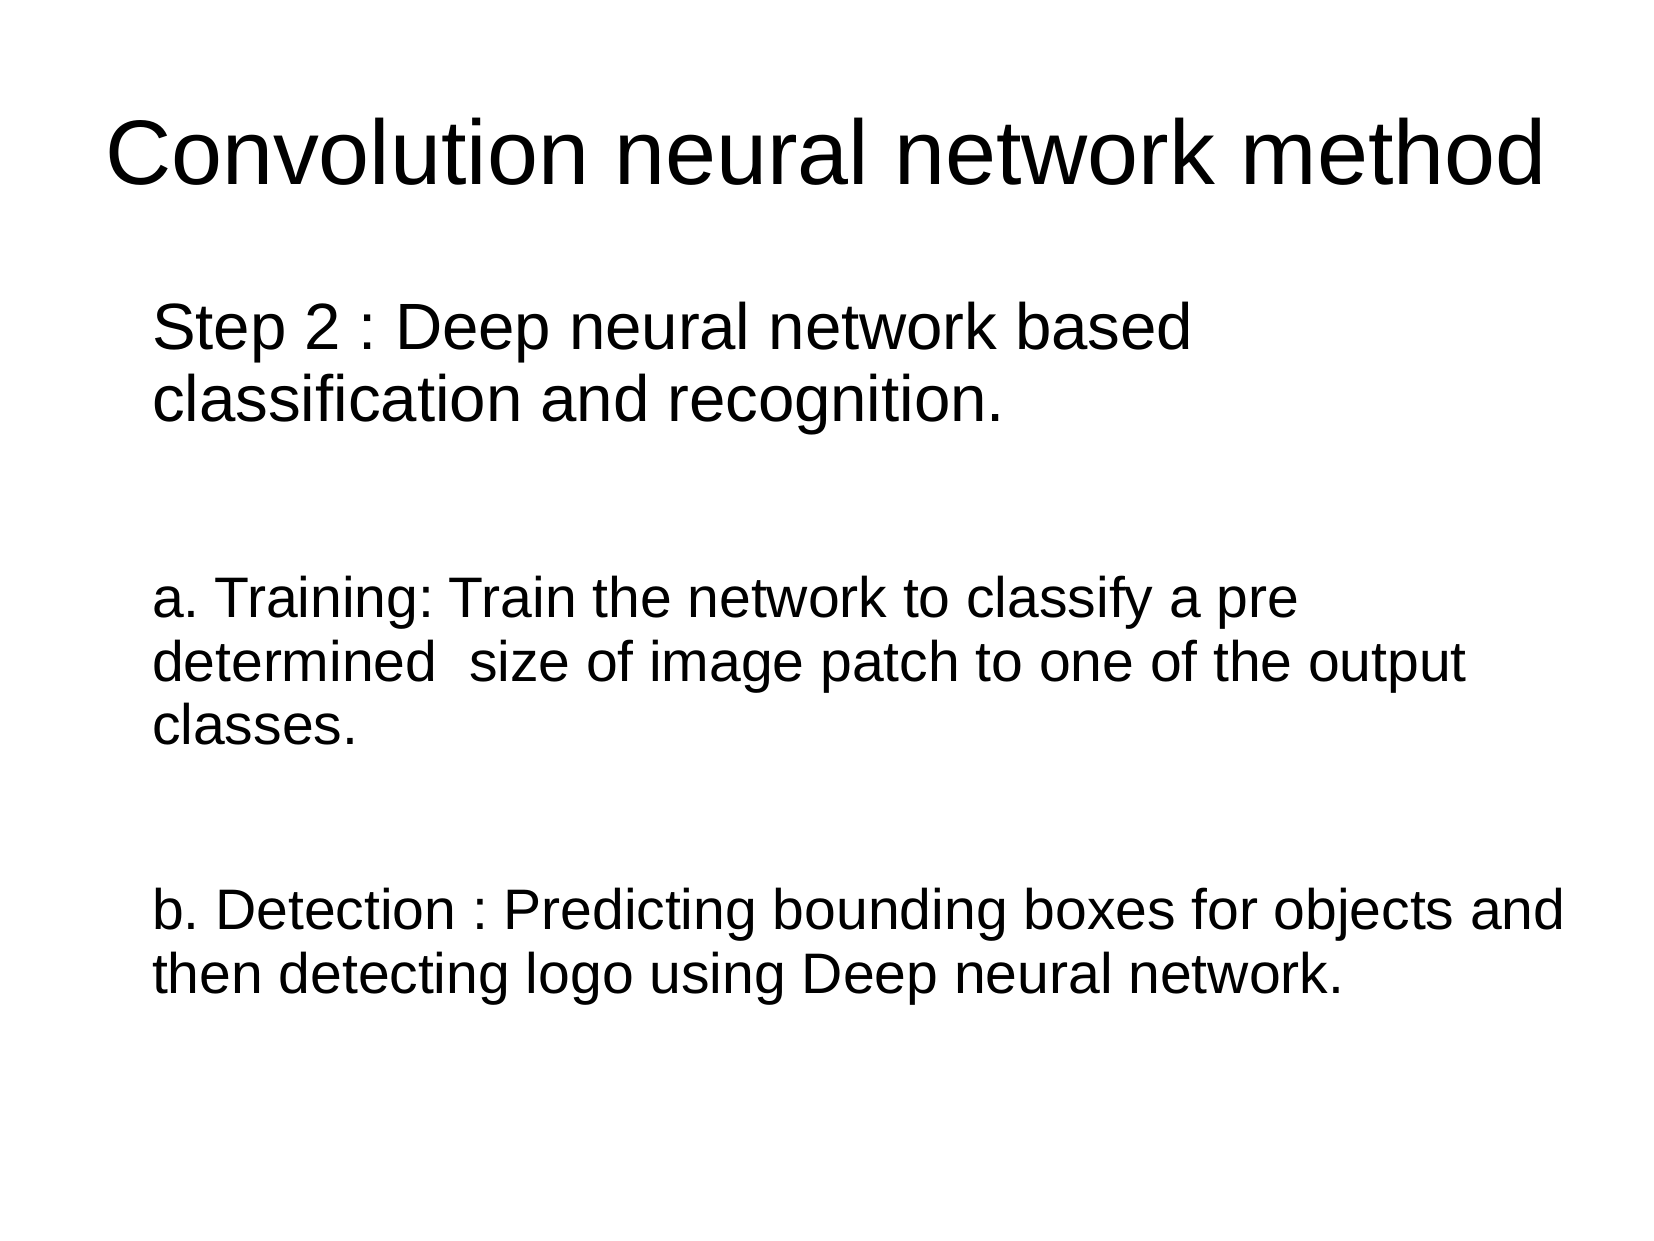

# Convolution neural network method
Step 2 : Deep neural network based classification and recognition.
a. Training: Train the network to classify a pre determined size of image patch to one of the output classes.
b. Detection : Predicting bounding boxes for objects and then detecting logo using Deep neural network.